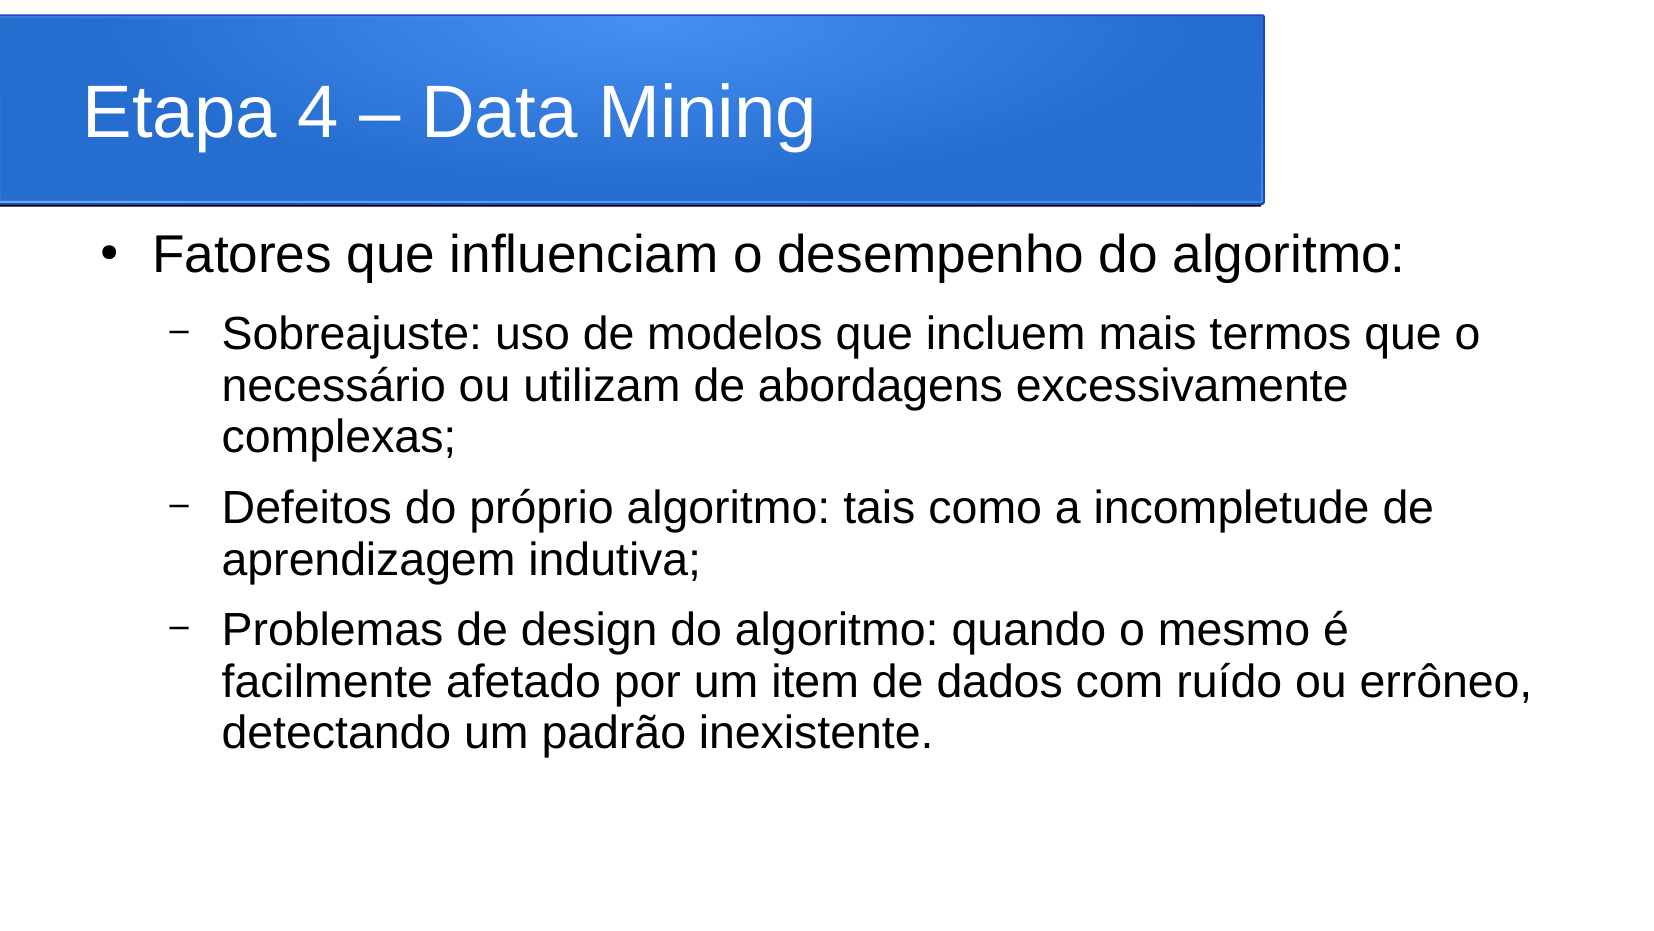

# Etapa 4 – Data Mining
Fatores que influenciam o desempenho do algoritmo:
Sobreajuste: uso de modelos que incluem mais termos que o necessário ou utilizam de abordagens excessivamente complexas;
Defeitos do próprio algoritmo: tais como a incompletude de aprendizagem indutiva;
Problemas de design do algoritmo: quando o mesmo é facilmente afetado por um item de dados com ruído ou errôneo, detectando um padrão inexistente.